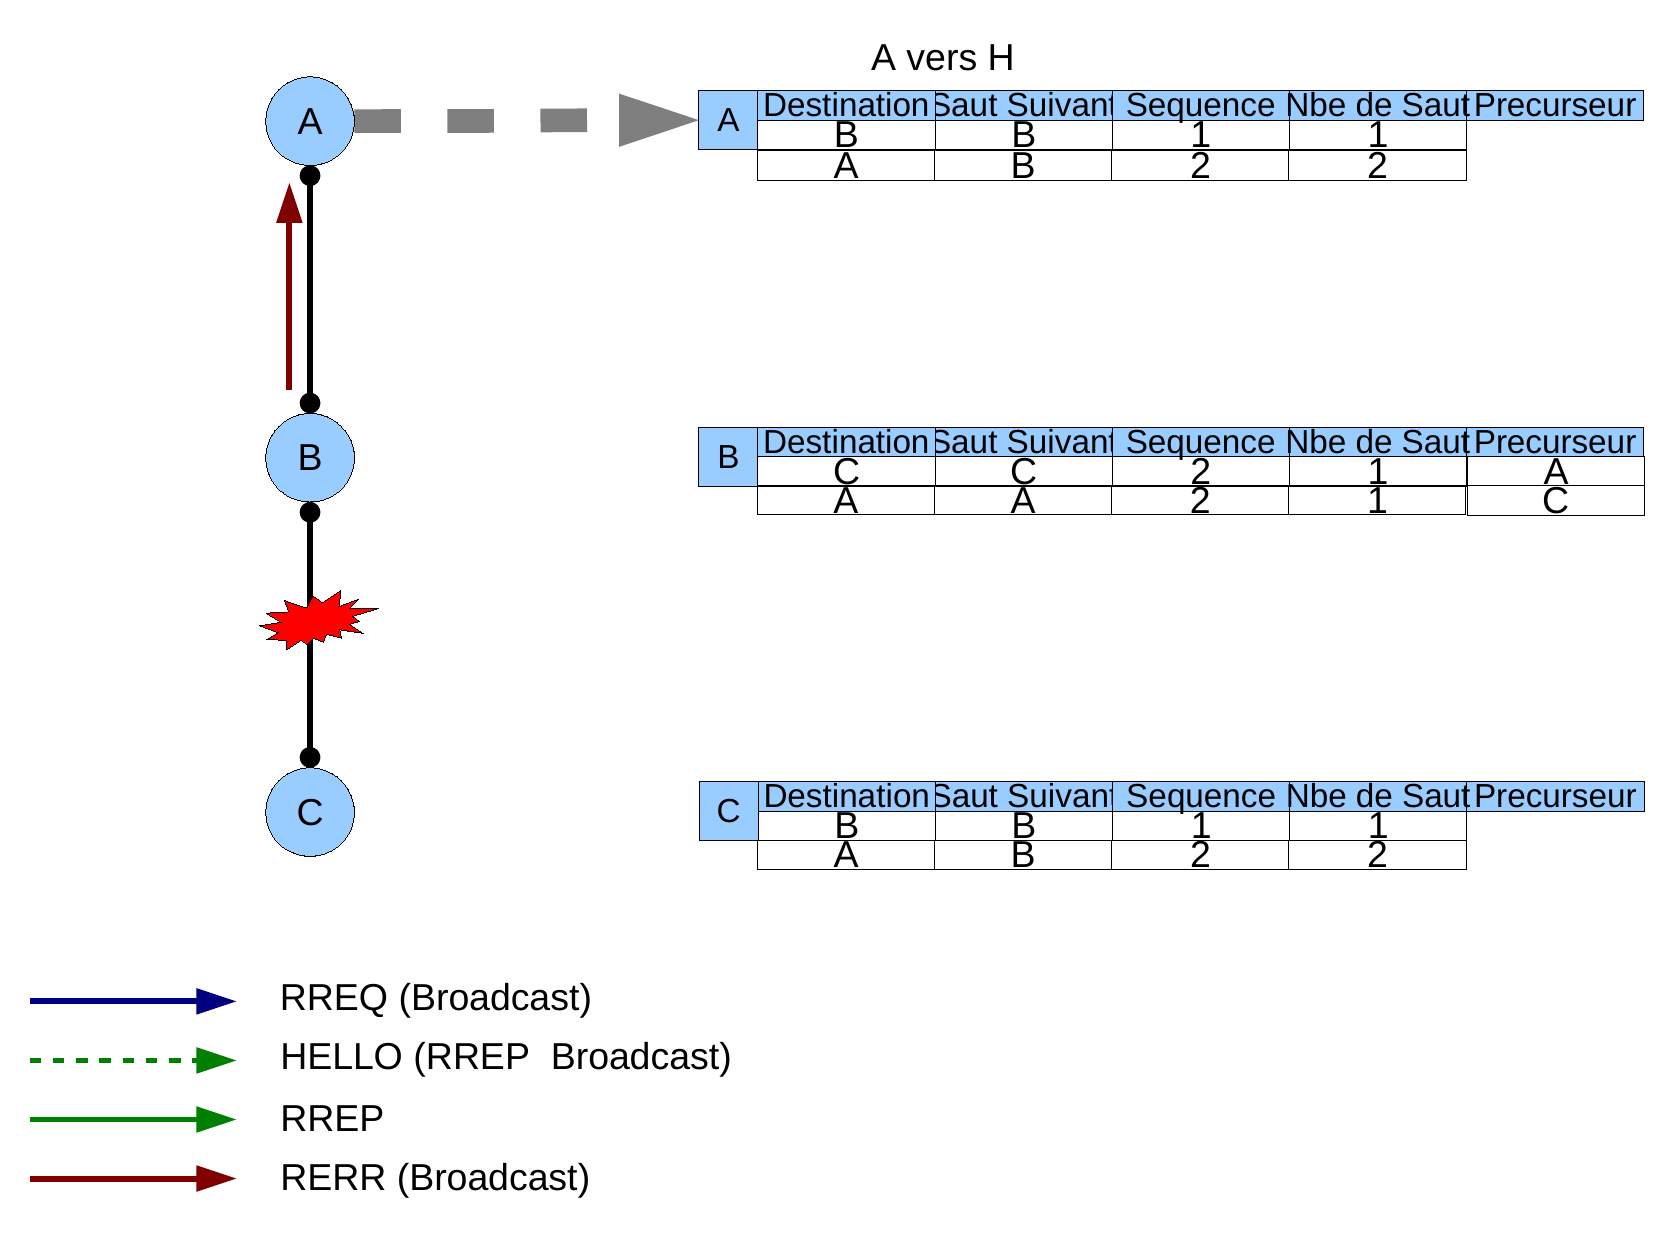

A vers H
A
A
Destination
Saut Suivant
Sequence
Nbe de Saut
Precurseur
B
B
1
1
A
B
2
2
B
B
Destination
Saut Suivant
Sequence
Nbe de Saut
Precurseur
C
C
2
1
A
A
A
2
1
C
C
C
Destination
Saut Suivant
Sequence
Nbe de Saut
Precurseur
B
B
1
1
A
B
2
2
RREQ (Broadcast)
HELLO (RREP Broadcast)
RREP
RERR (Broadcast)